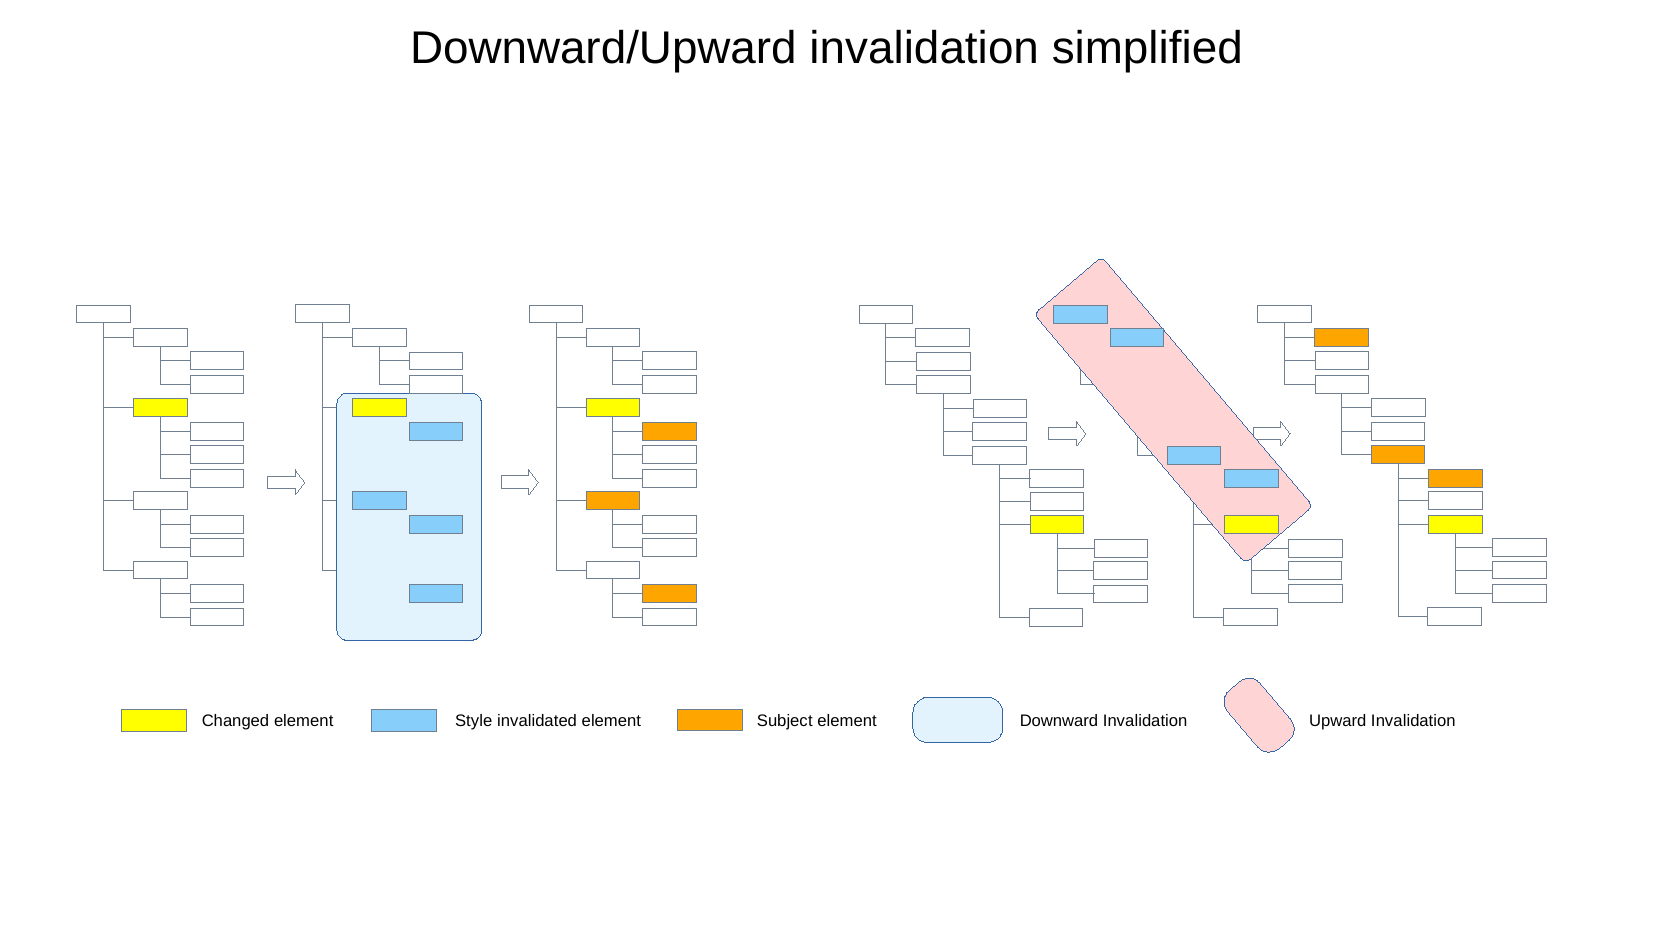

Downward/Upward invalidation simplified
Downward Invalidation
Upward Invalidation
Changed element
Style invalidated element
Subject element